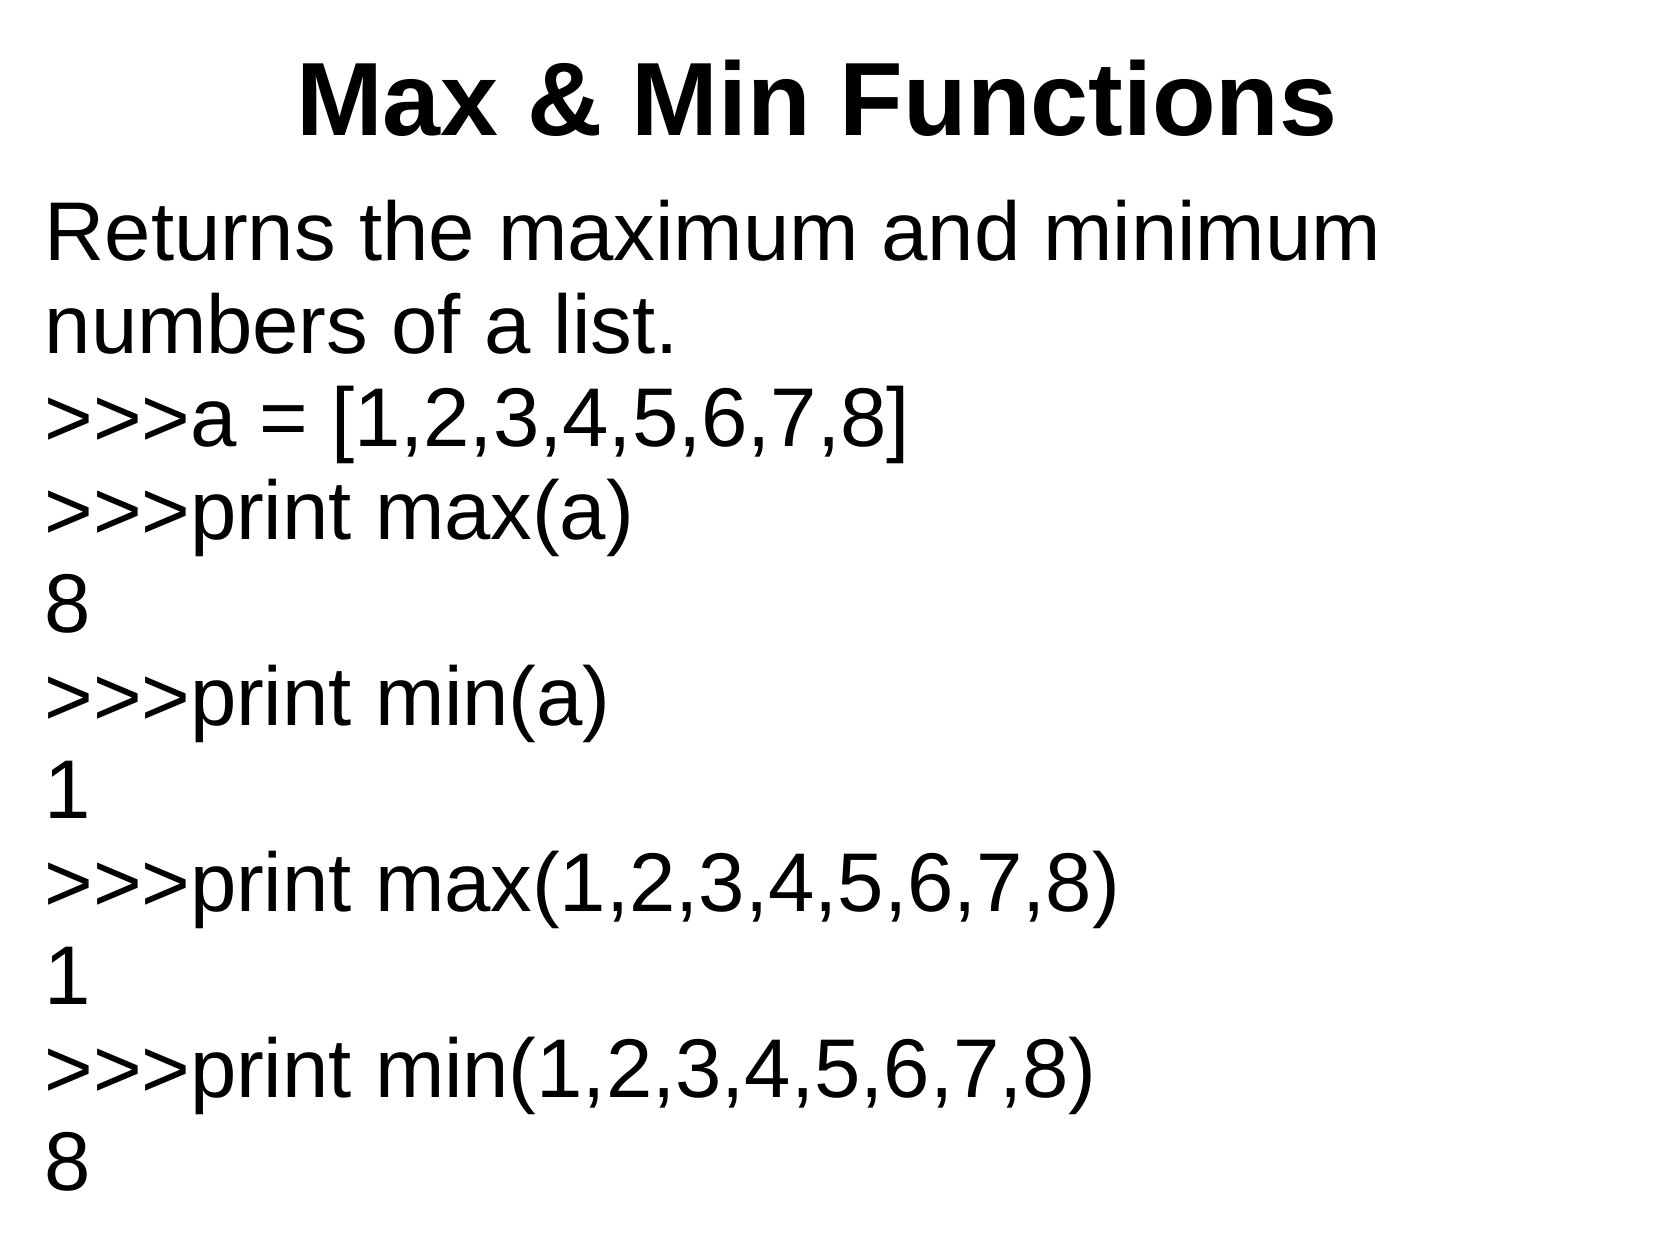

Max & Min Functions
Returns the maximum and minimum numbers of a list.
>>>a = [1,2,3,4,5,6,7,8]
>>>print max(a)
8
>>>print min(a)
1
>>>print max(1,2,3,4,5,6,7,8)
1
>>>print min(1,2,3,4,5,6,7,8)
8